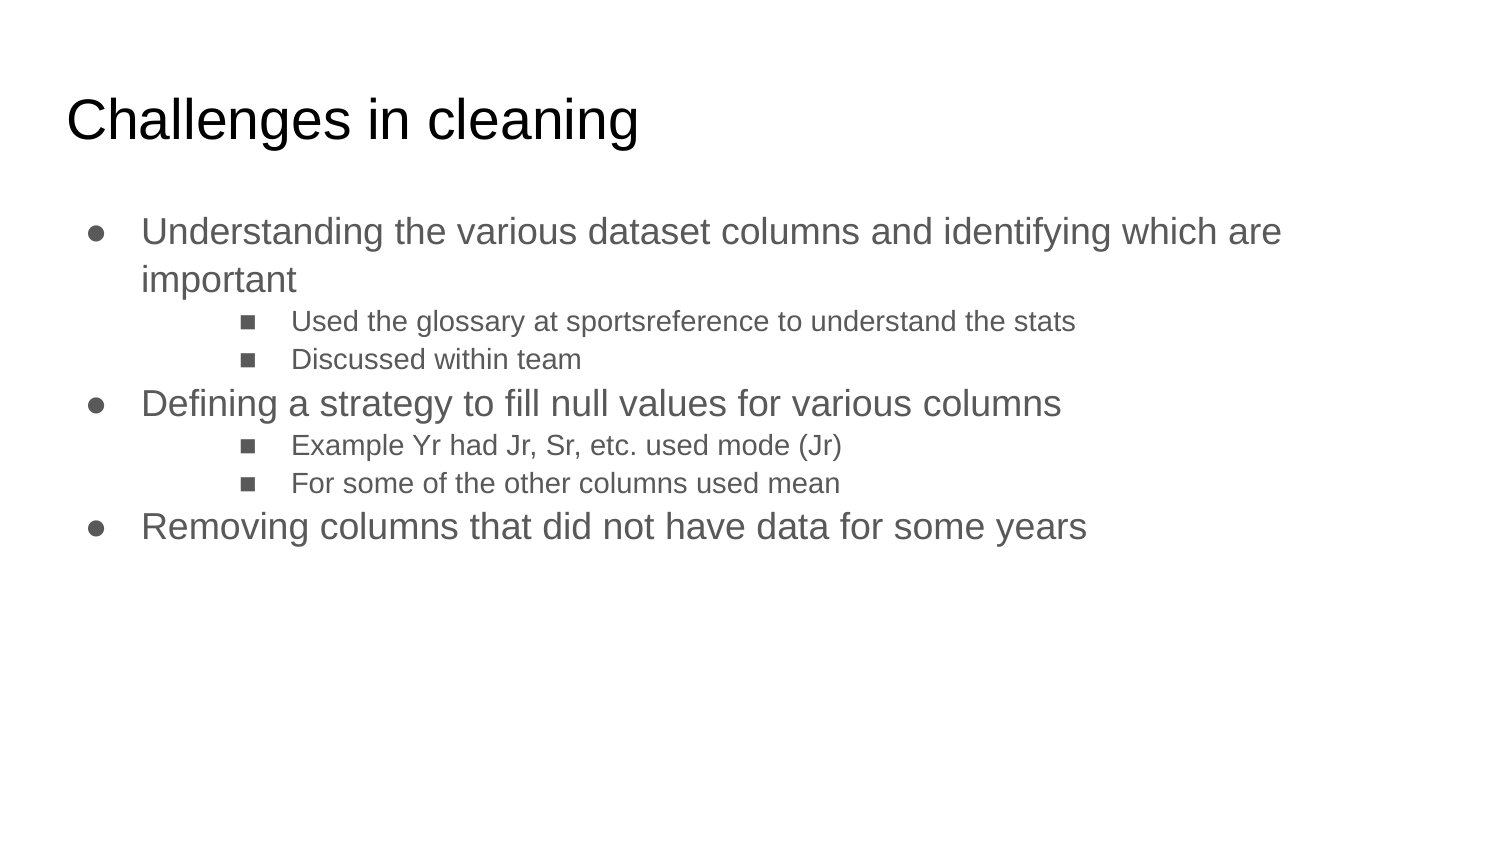

# Challenges in cleaning
Understanding the various dataset columns and identifying which are important
Used the glossary at sportsreference to understand the stats
Discussed within team
Defining a strategy to fill null values for various columns
Example Yr had Jr, Sr, etc. used mode (Jr)
For some of the other columns used mean
Removing columns that did not have data for some years